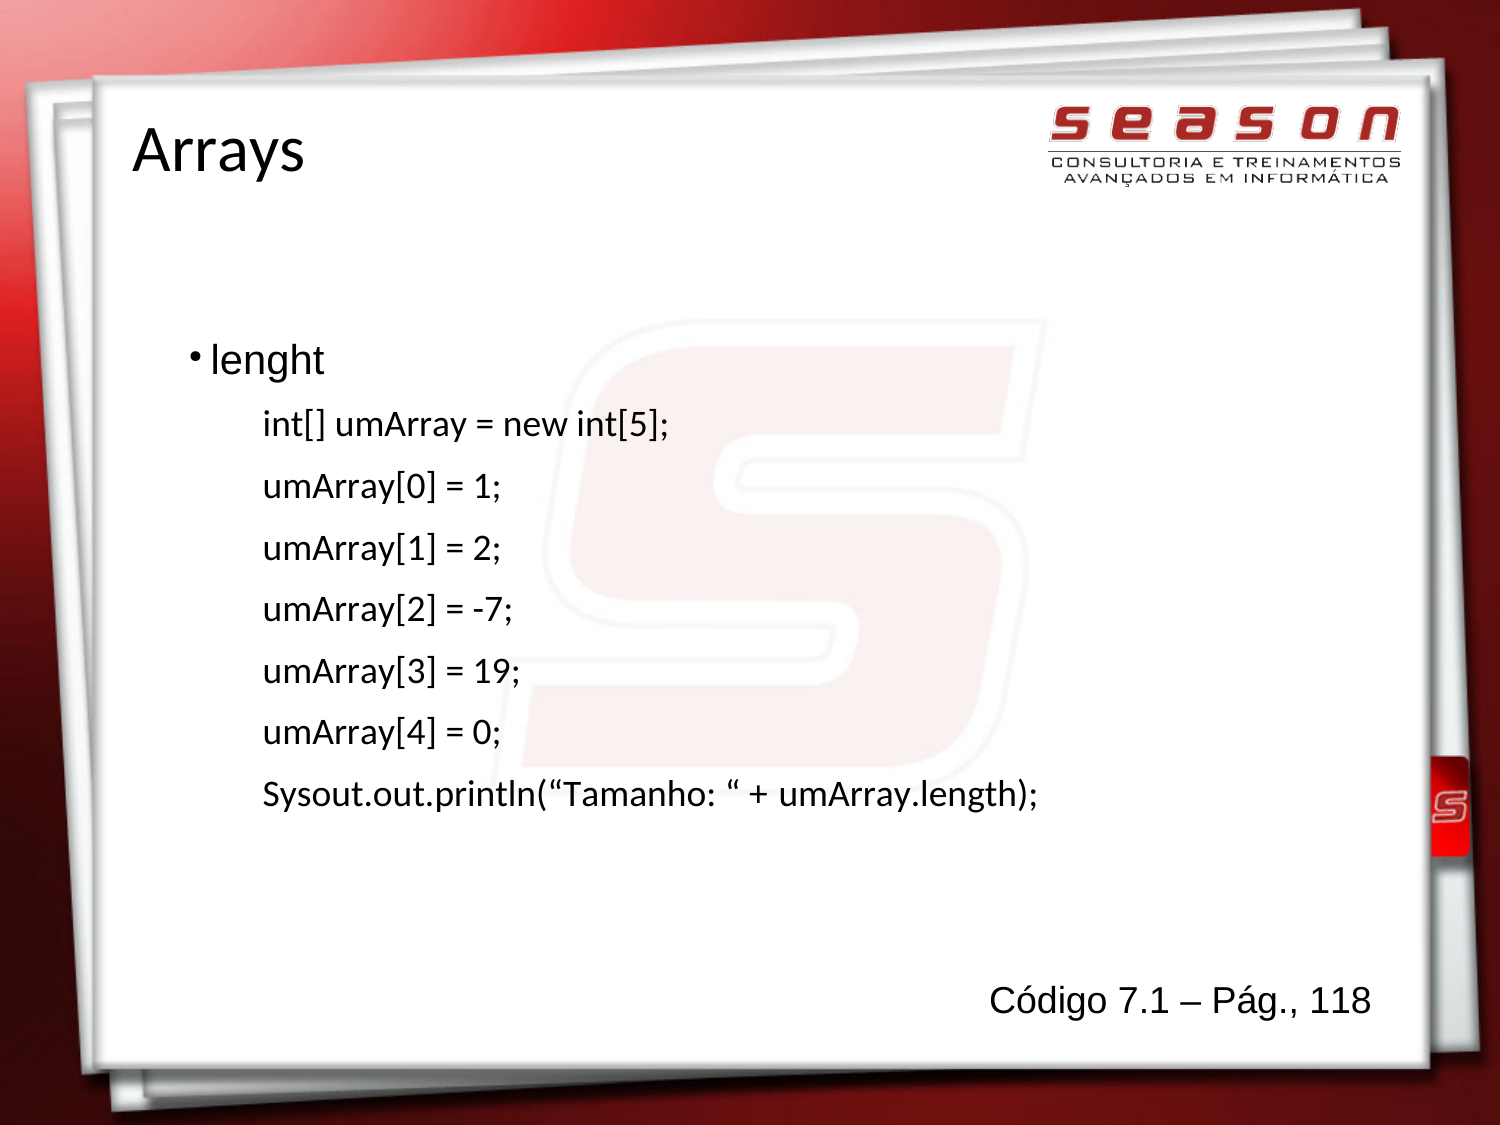

# Arrays
 lenght
	int[] umArray = new int[5];
	umArray[0] = 1;
	umArray[1] = 2;
	umArray[2] = -7;
	umArray[3] = 19;
	umArray[4] = 0;
	Sysout.out.println(“Tamanho: “ + 	umArray.length);
Código 7.1 – Pág., 118